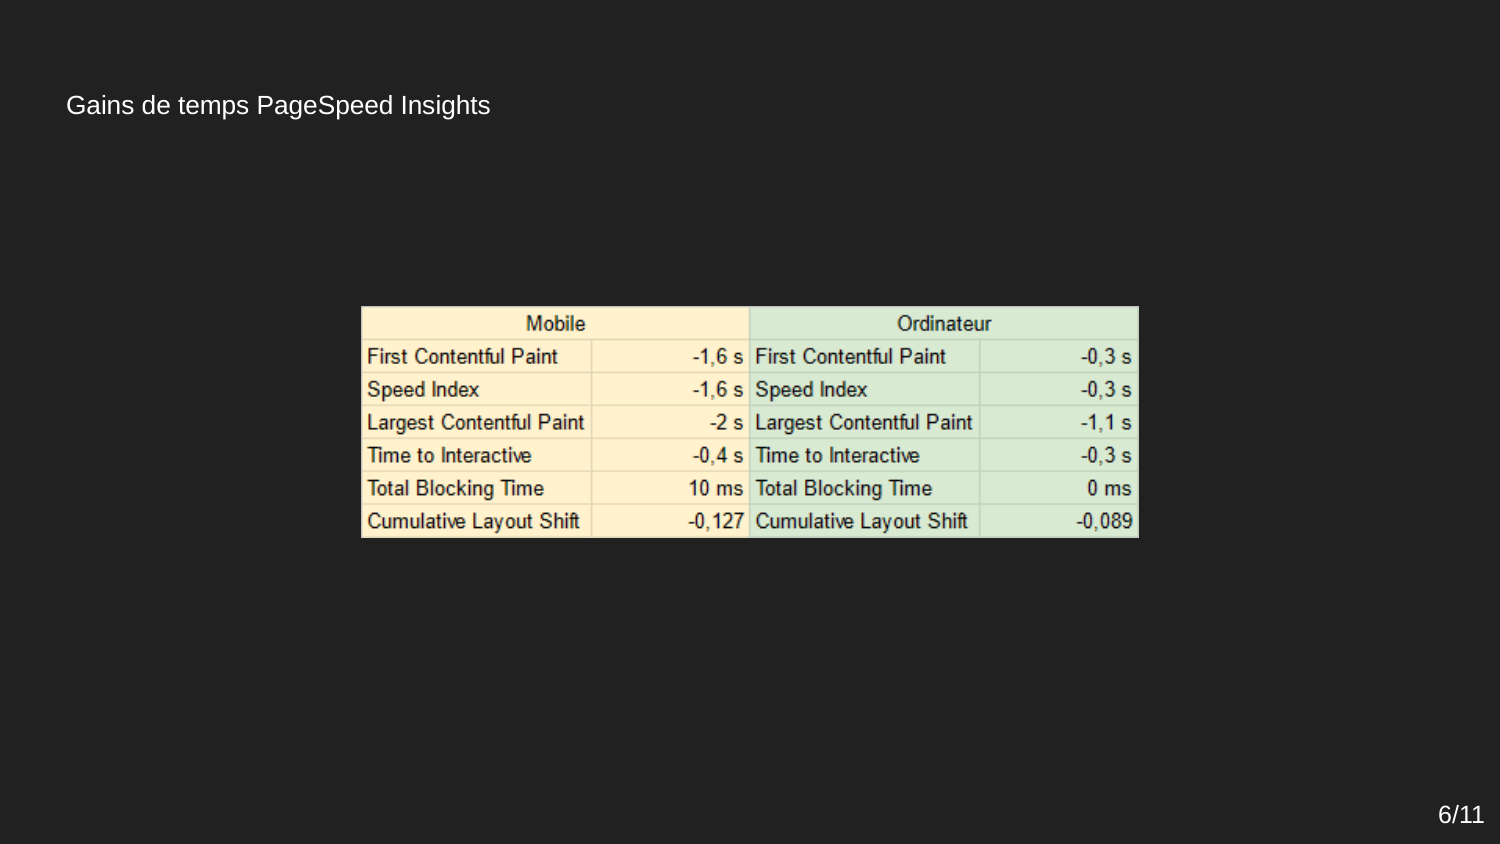

# Gains de temps PageSpeed Insights
6/11